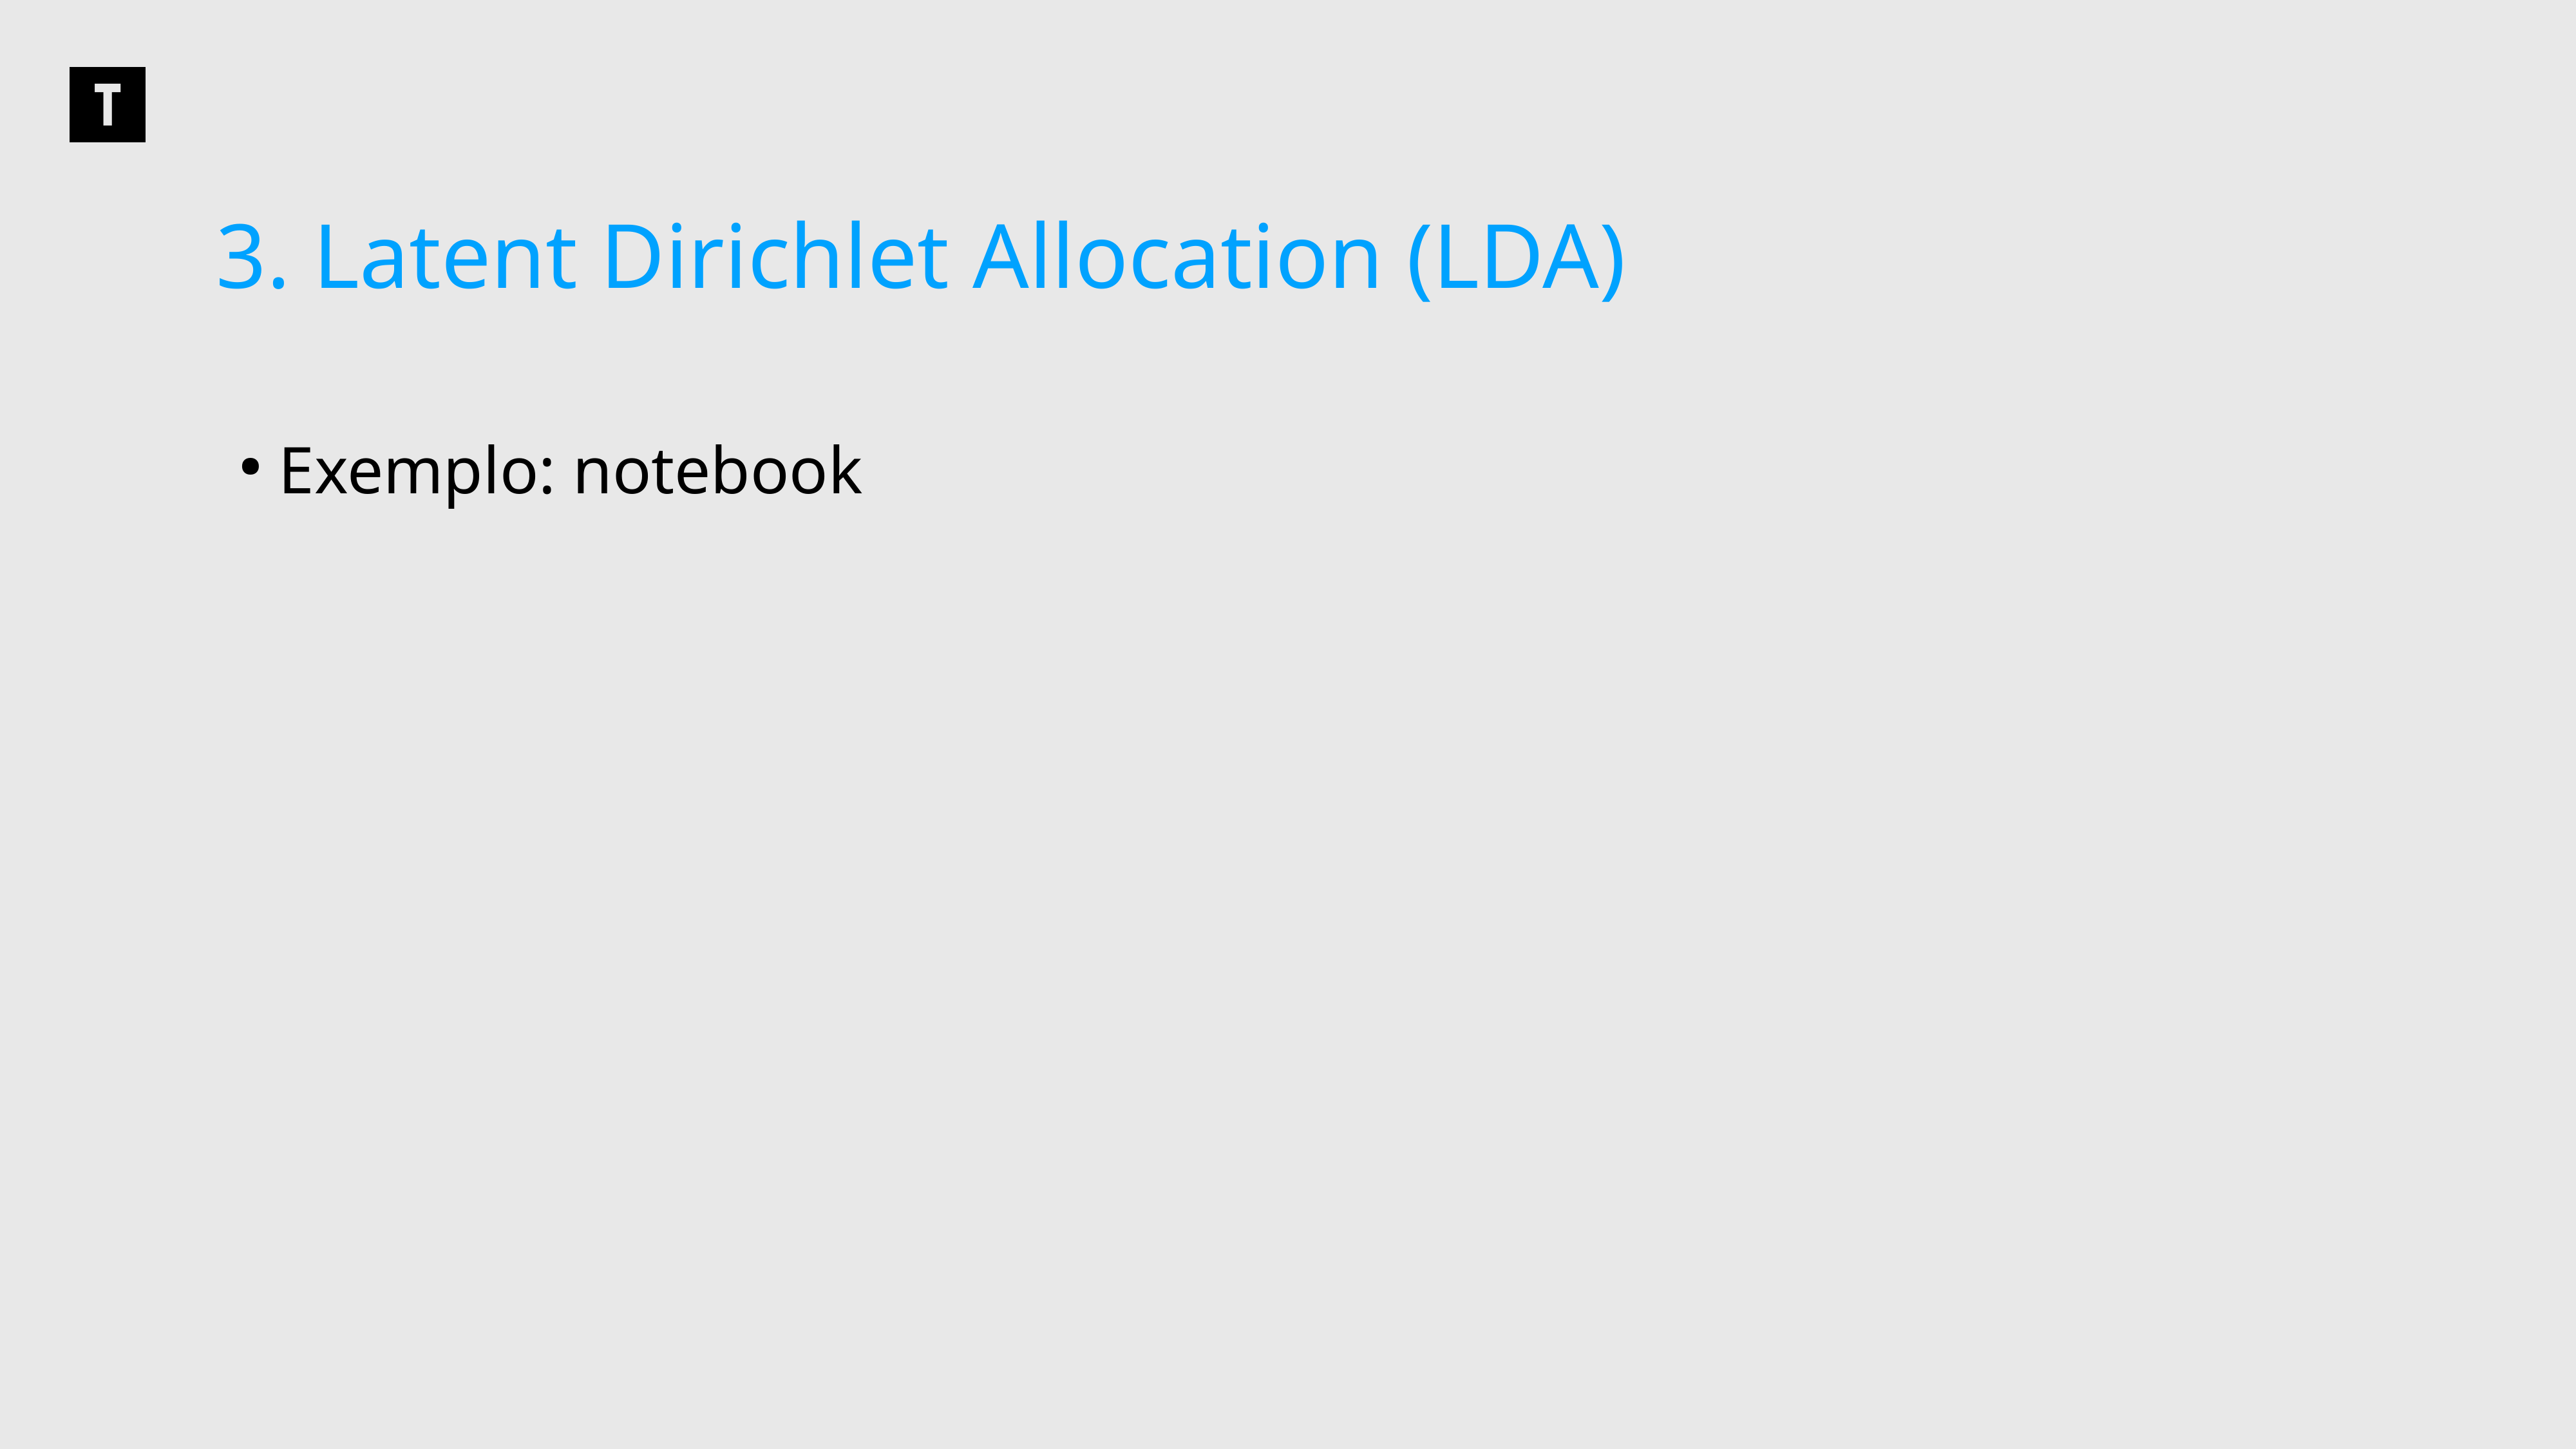

3. Latent Dirichlet Allocation (LDA)
 Exemplo: notebook